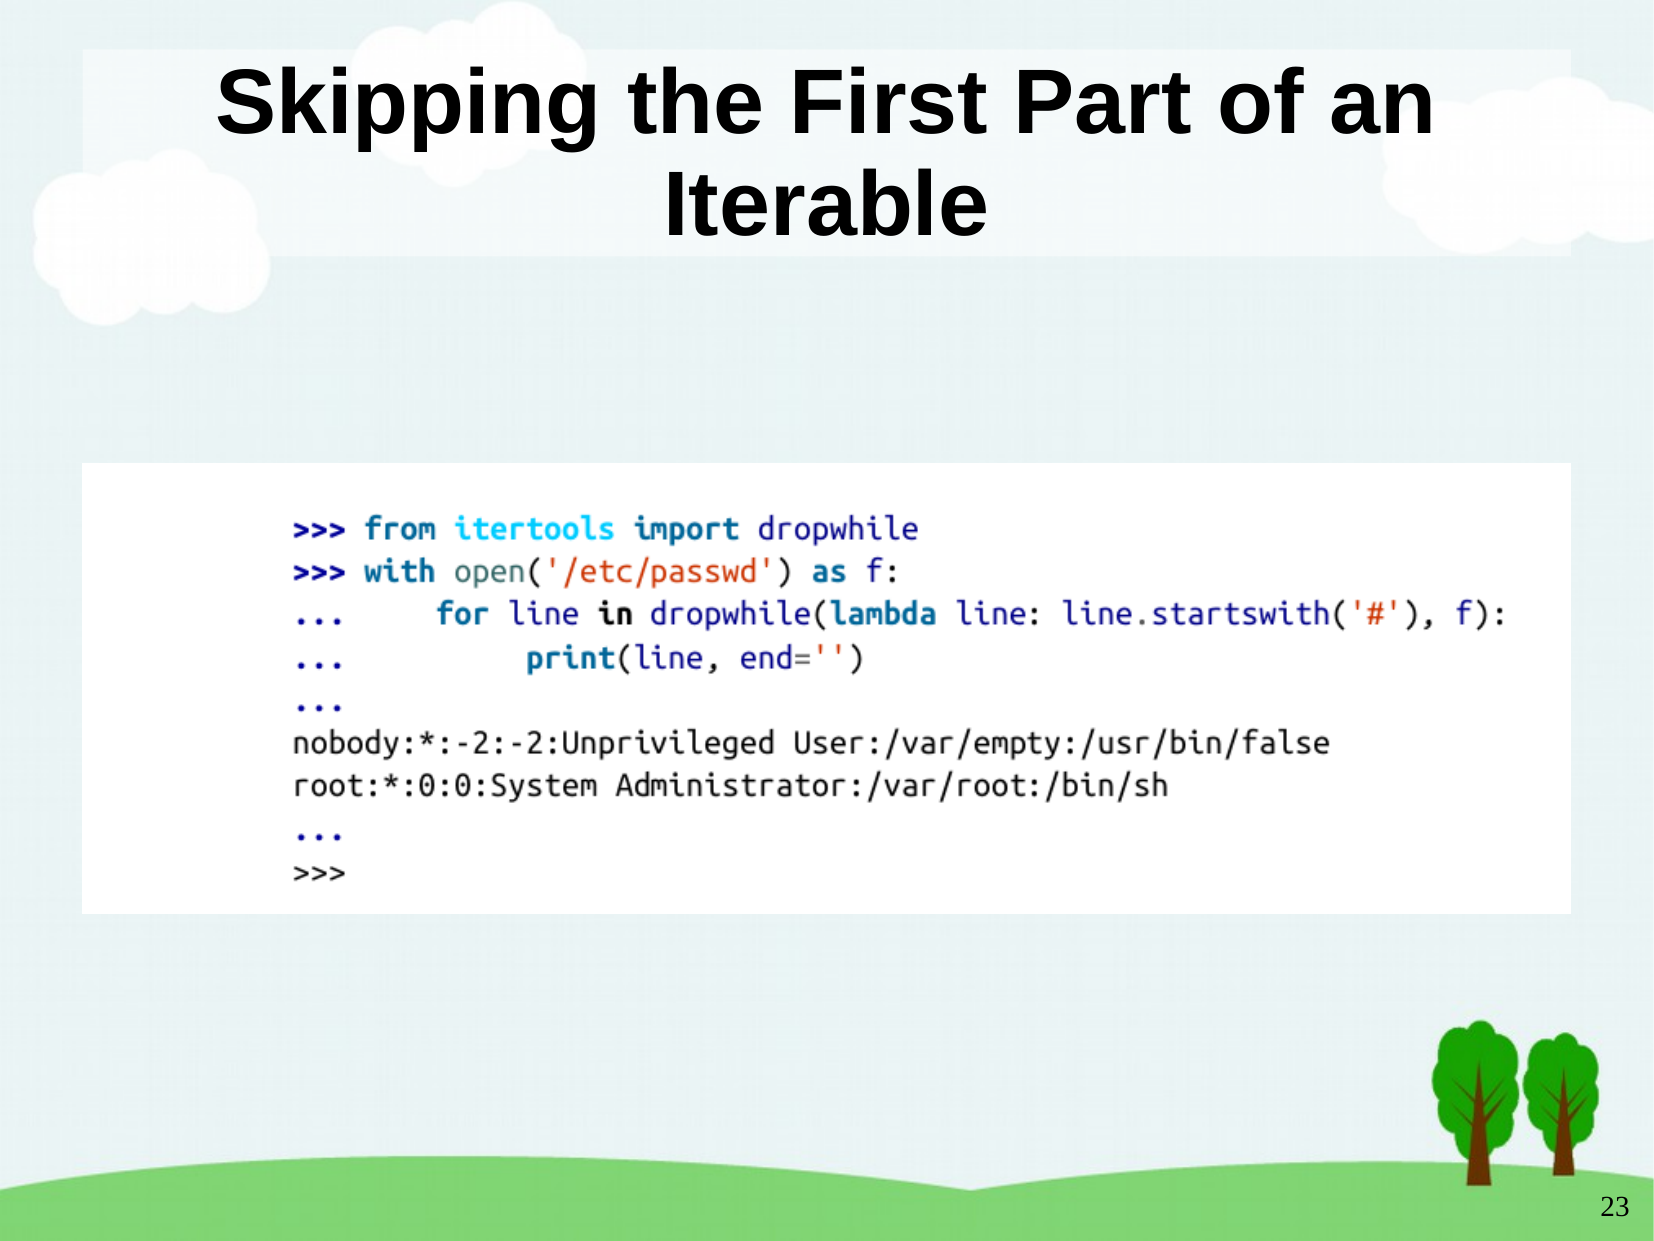

# Skipping the First Part of an Iterable
23